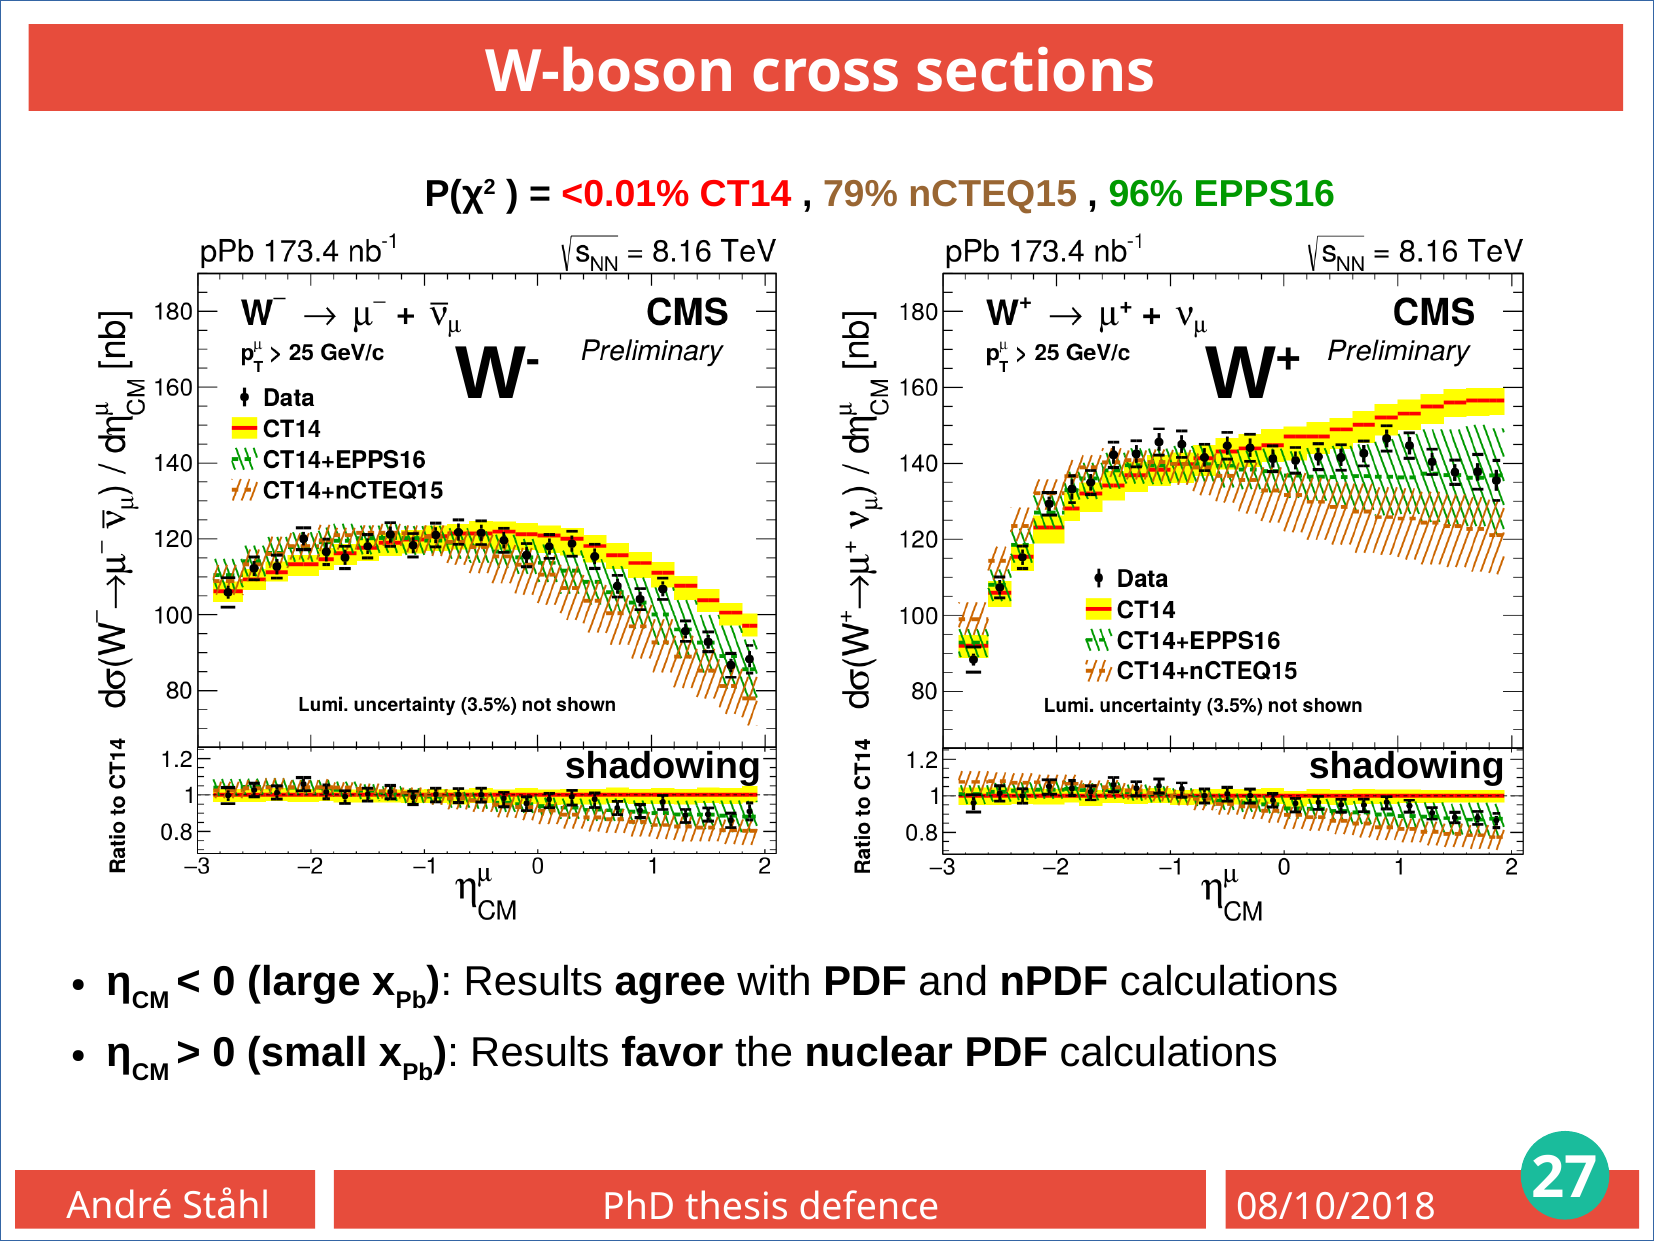

# W-boson cross sections
P(χ2 ) = <0.01% CT14 , 79% nCTEQ15 , 96% EPPS16
W-
W+
shadowing
shadowing
ηCM < 0 (large xPb): Results agree with PDF and nPDF calculations
ηCM > 0 (small xPb): Results favor the nuclear PDF calculations
27
08/10/2018